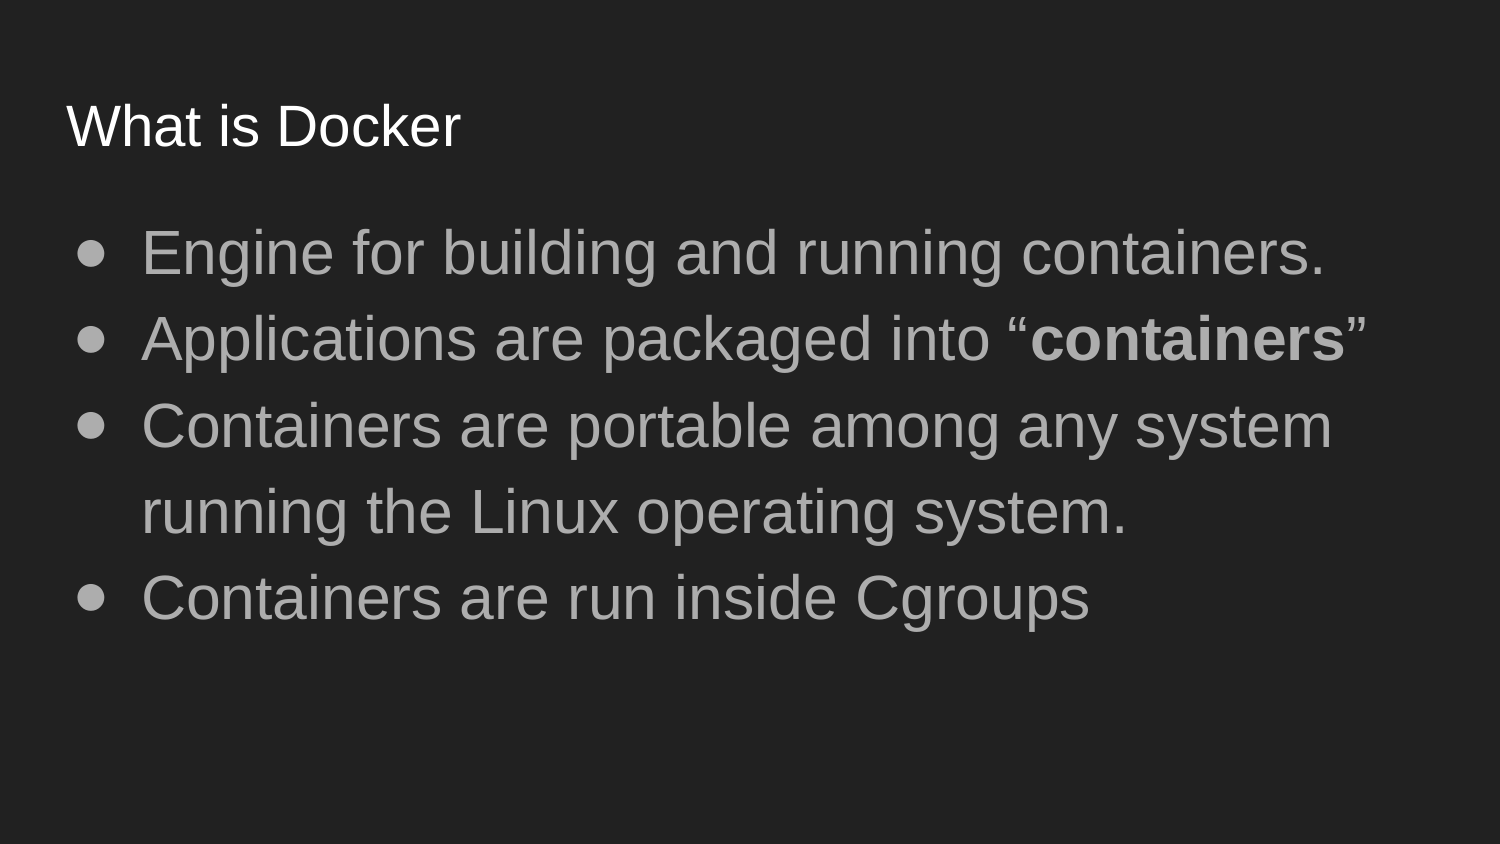

What is Docker
# Engine for building and running containers.
Applications are packaged into “containers”
Containers are portable among any system running the Linux operating system.
Containers are run inside Cgroups